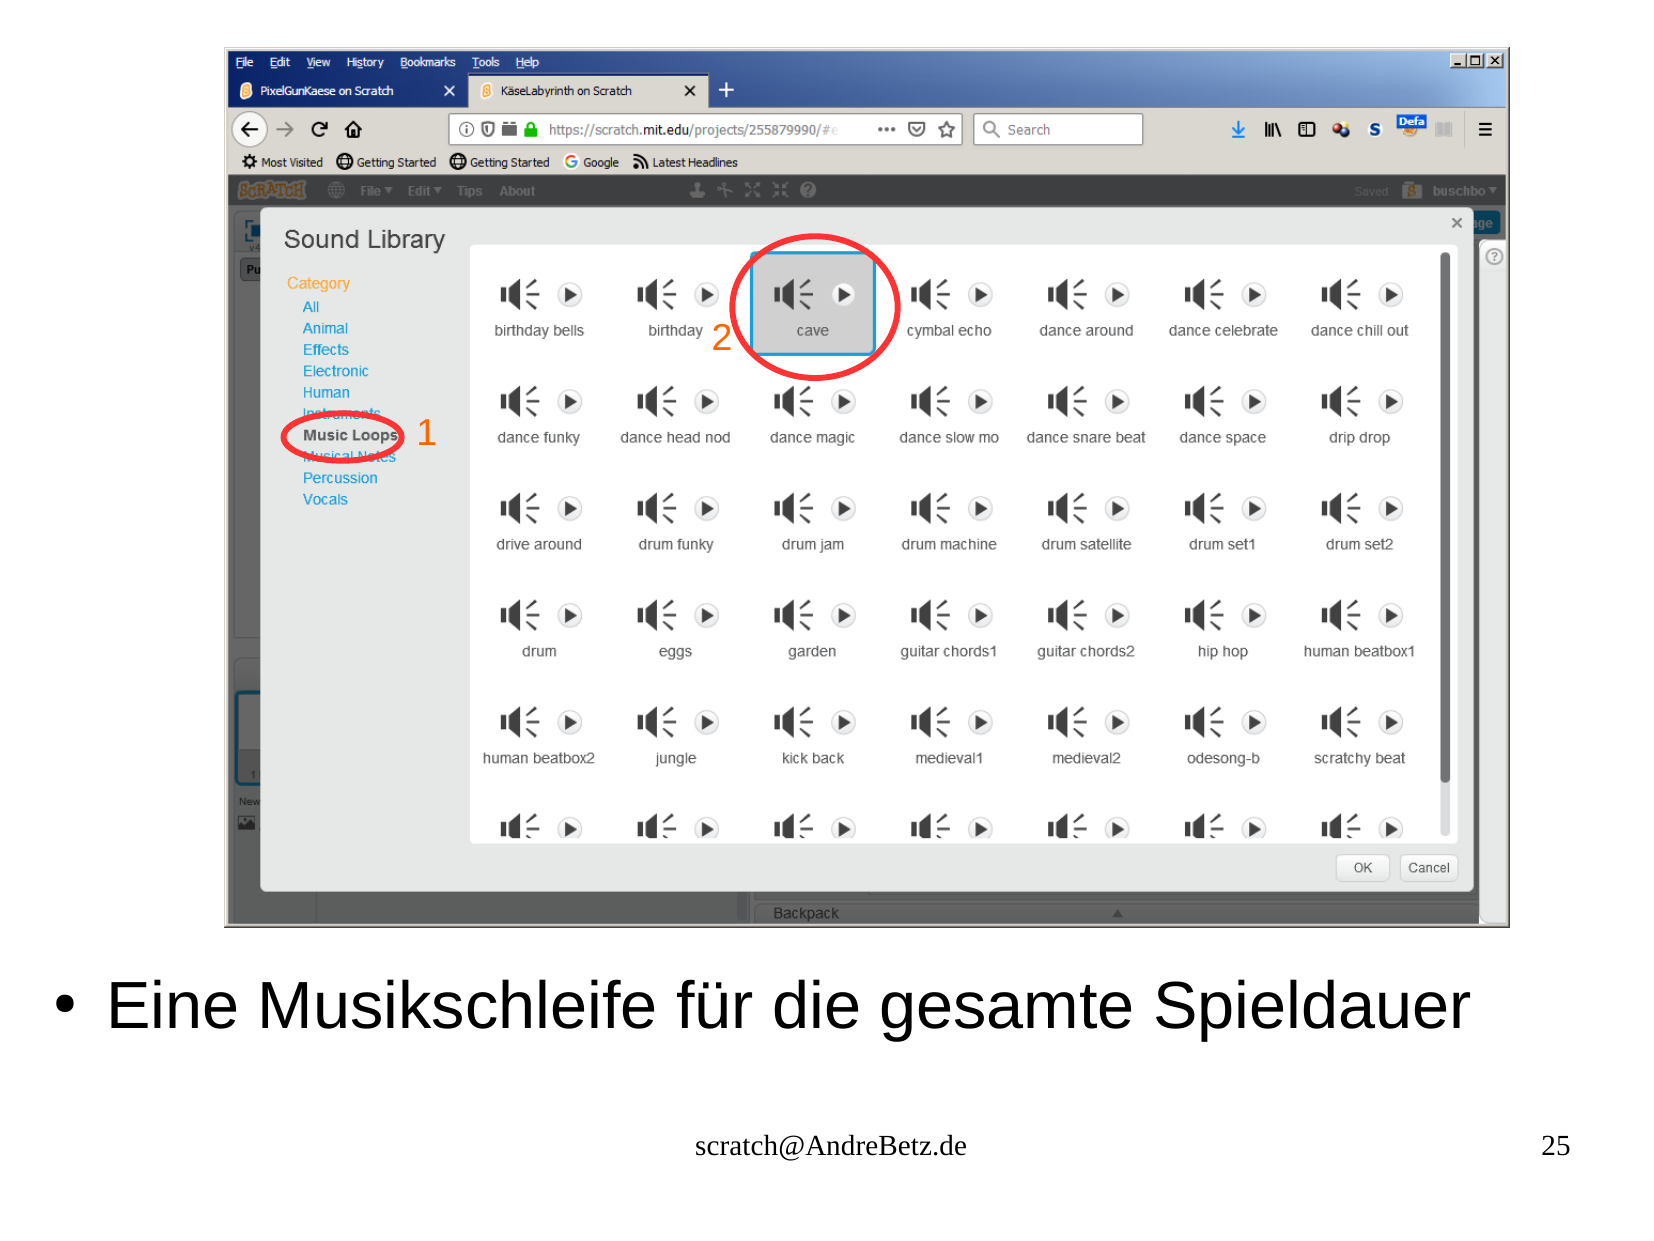

2
1
# Eine Musikschleife für die gesamte Spieldauer
 scratch@AndreBetz.de
25